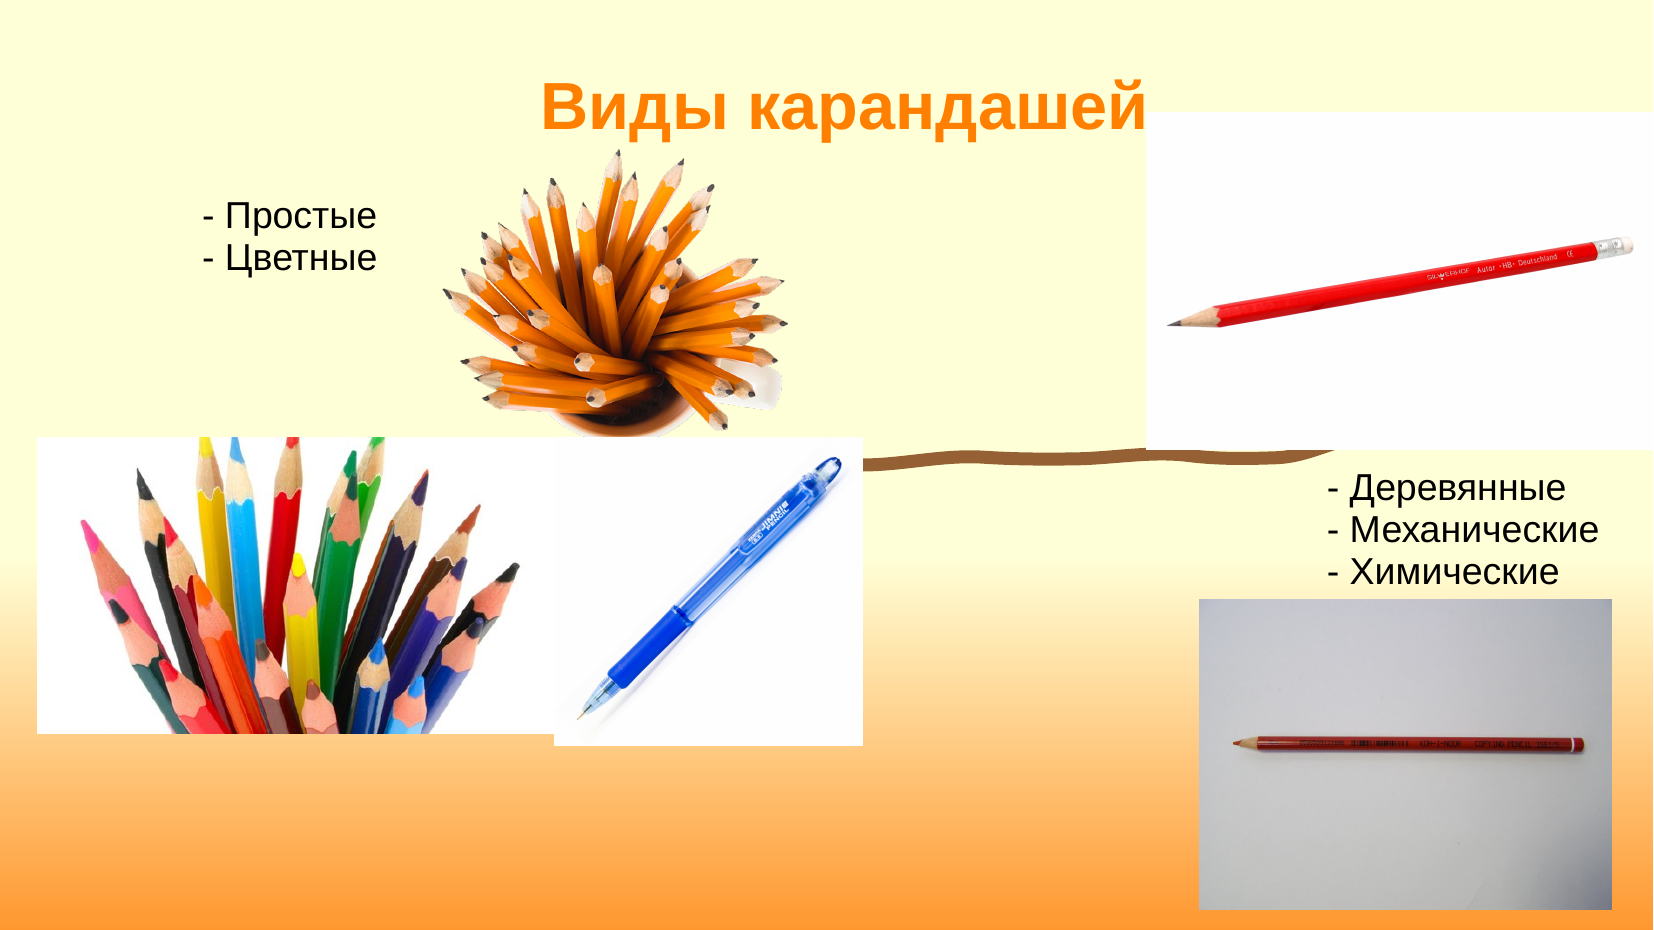

# Виды карандашей
- Простые
- Цветные
- Деревянные
- Механические
- Химические